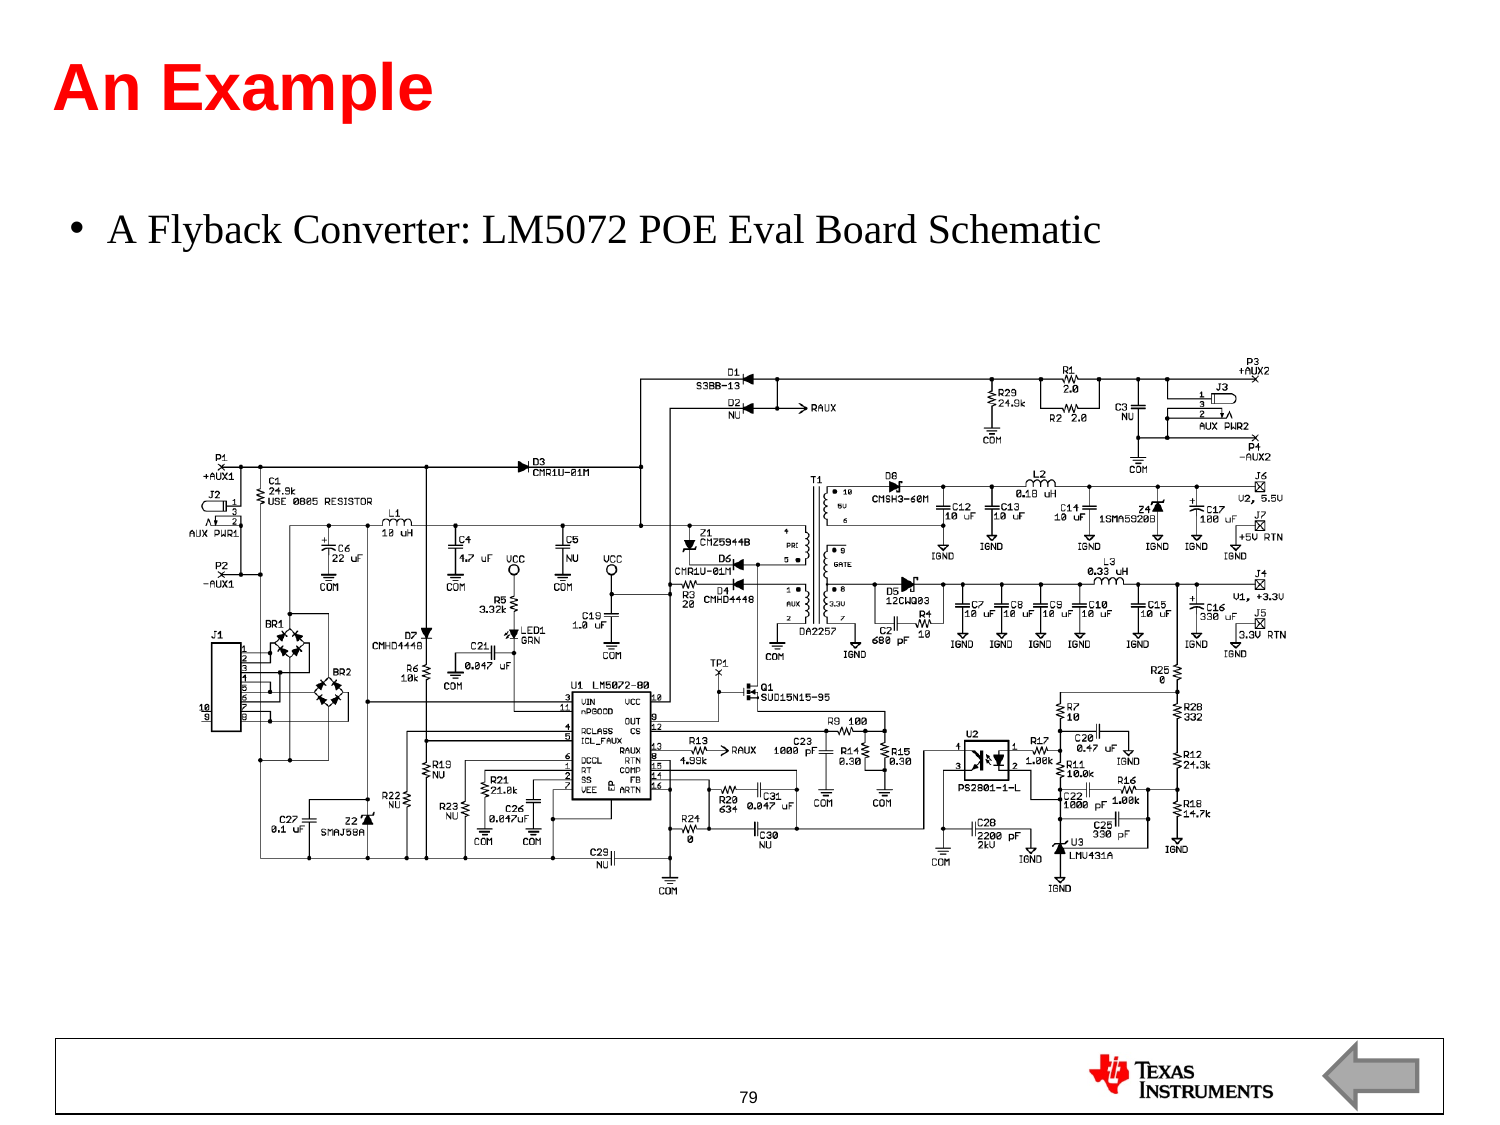

# An Example
A Flyback Converter: LM5072 POE Eval Board Schematic